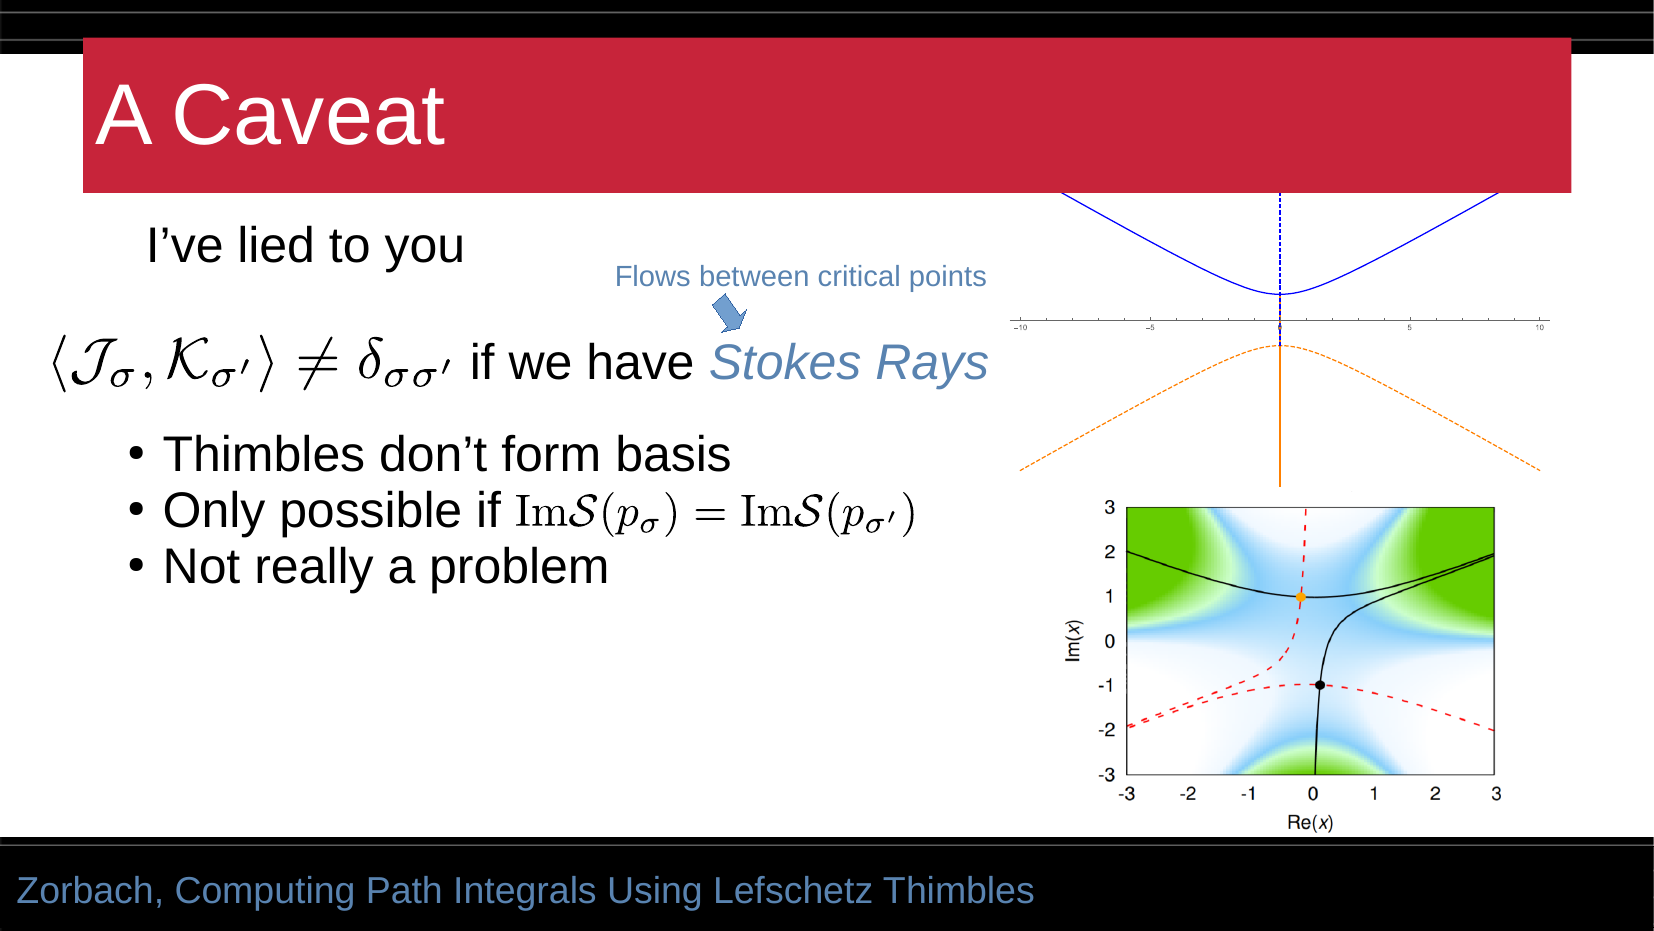

A Caveat
# I’ve lied to you
Flows between critical points
 if we have Stokes Rays
Thimbles don’t form basis
Only possible if
Not really a problem
Zorbach, Computing Path Integrals Using Lefschetz Thimbles